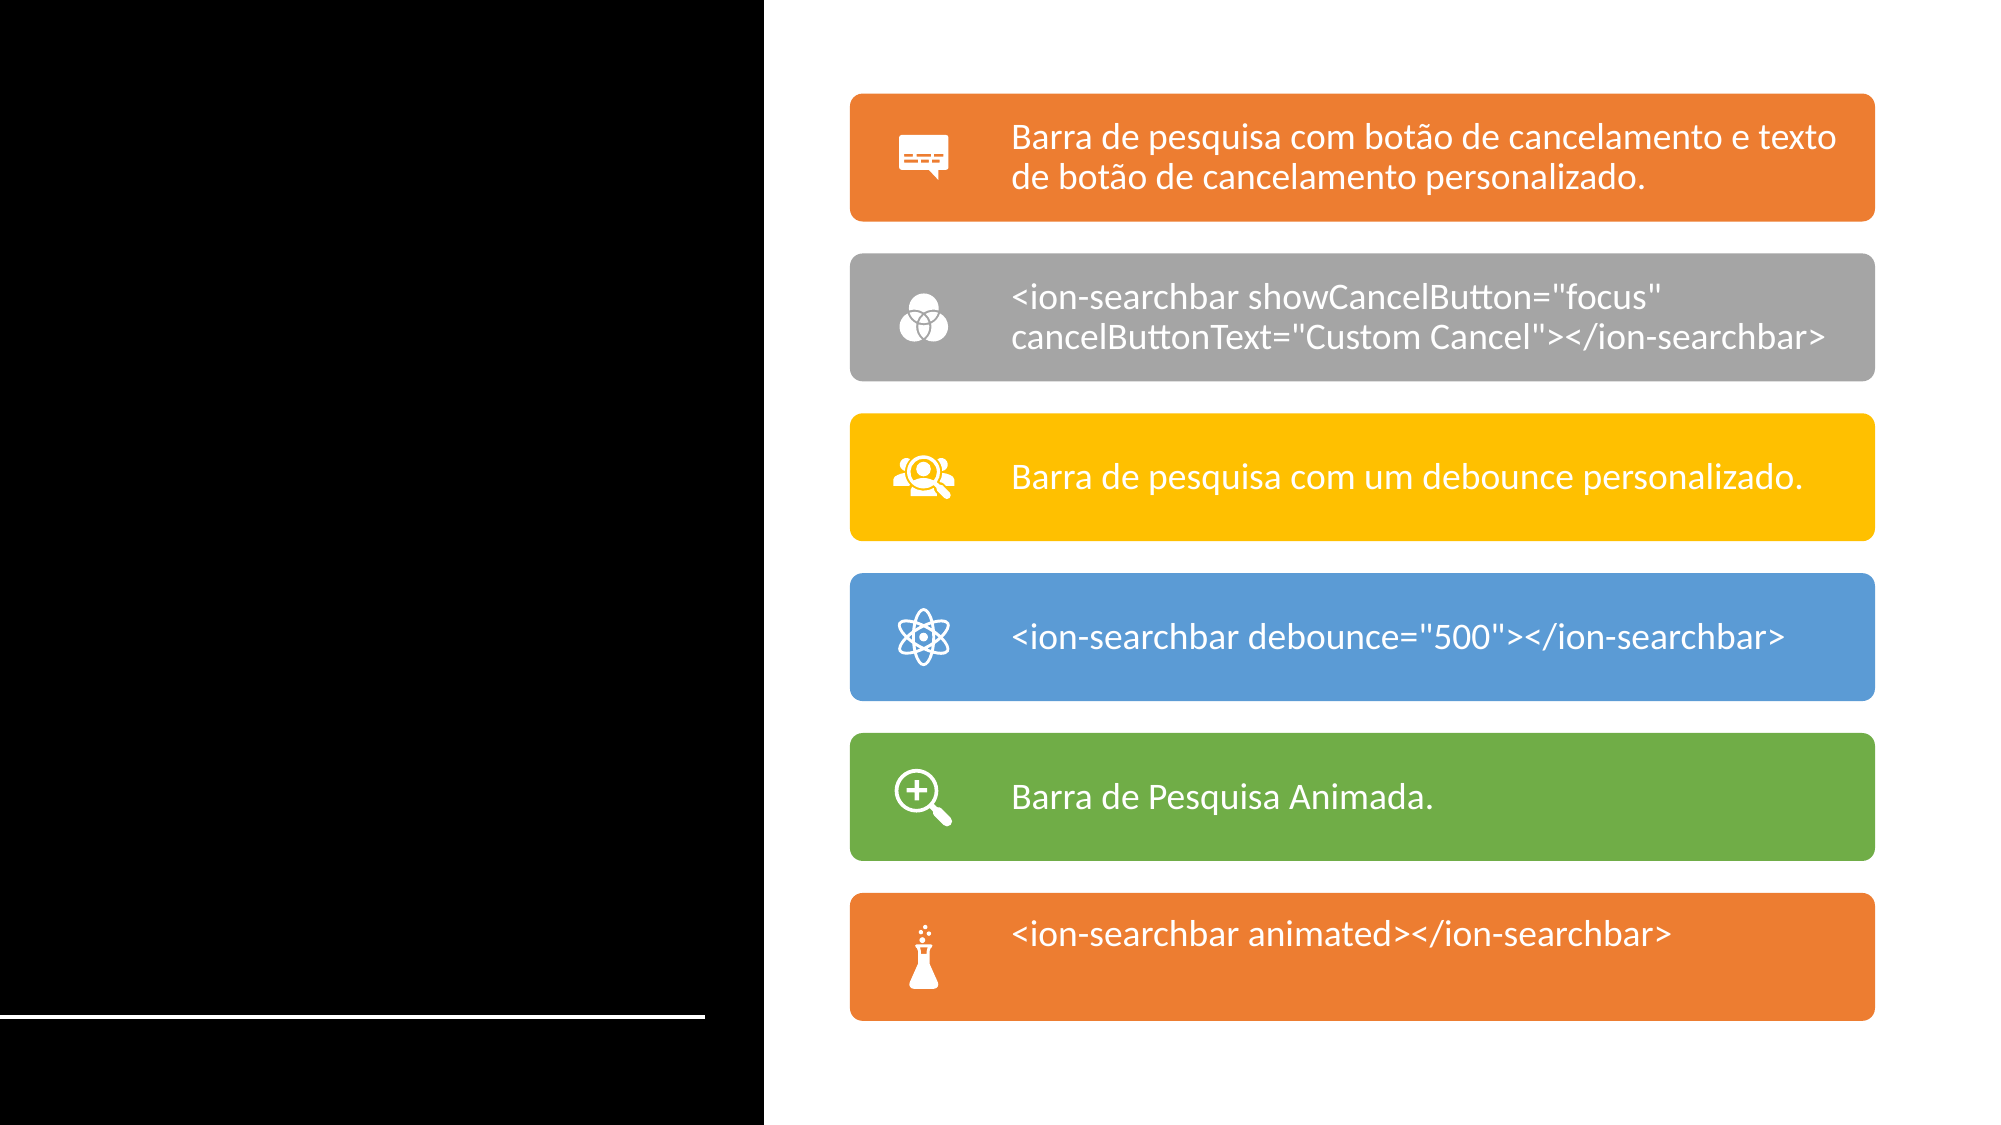

Barra de pesquisa com botão de cancelamento e texto de botão de cancelamento personalizado.
<ion-searchbar showCancelButton="focus" cancelButtonText="Custom Cancel"></ion-searchbar>
Barra de pesquisa com um debounce personalizado.
<ion-searchbar debounce="500"></ion-searchbar>
Barra de Pesquisa Animada.
<ion-searchbar animated></ion-searchbar>